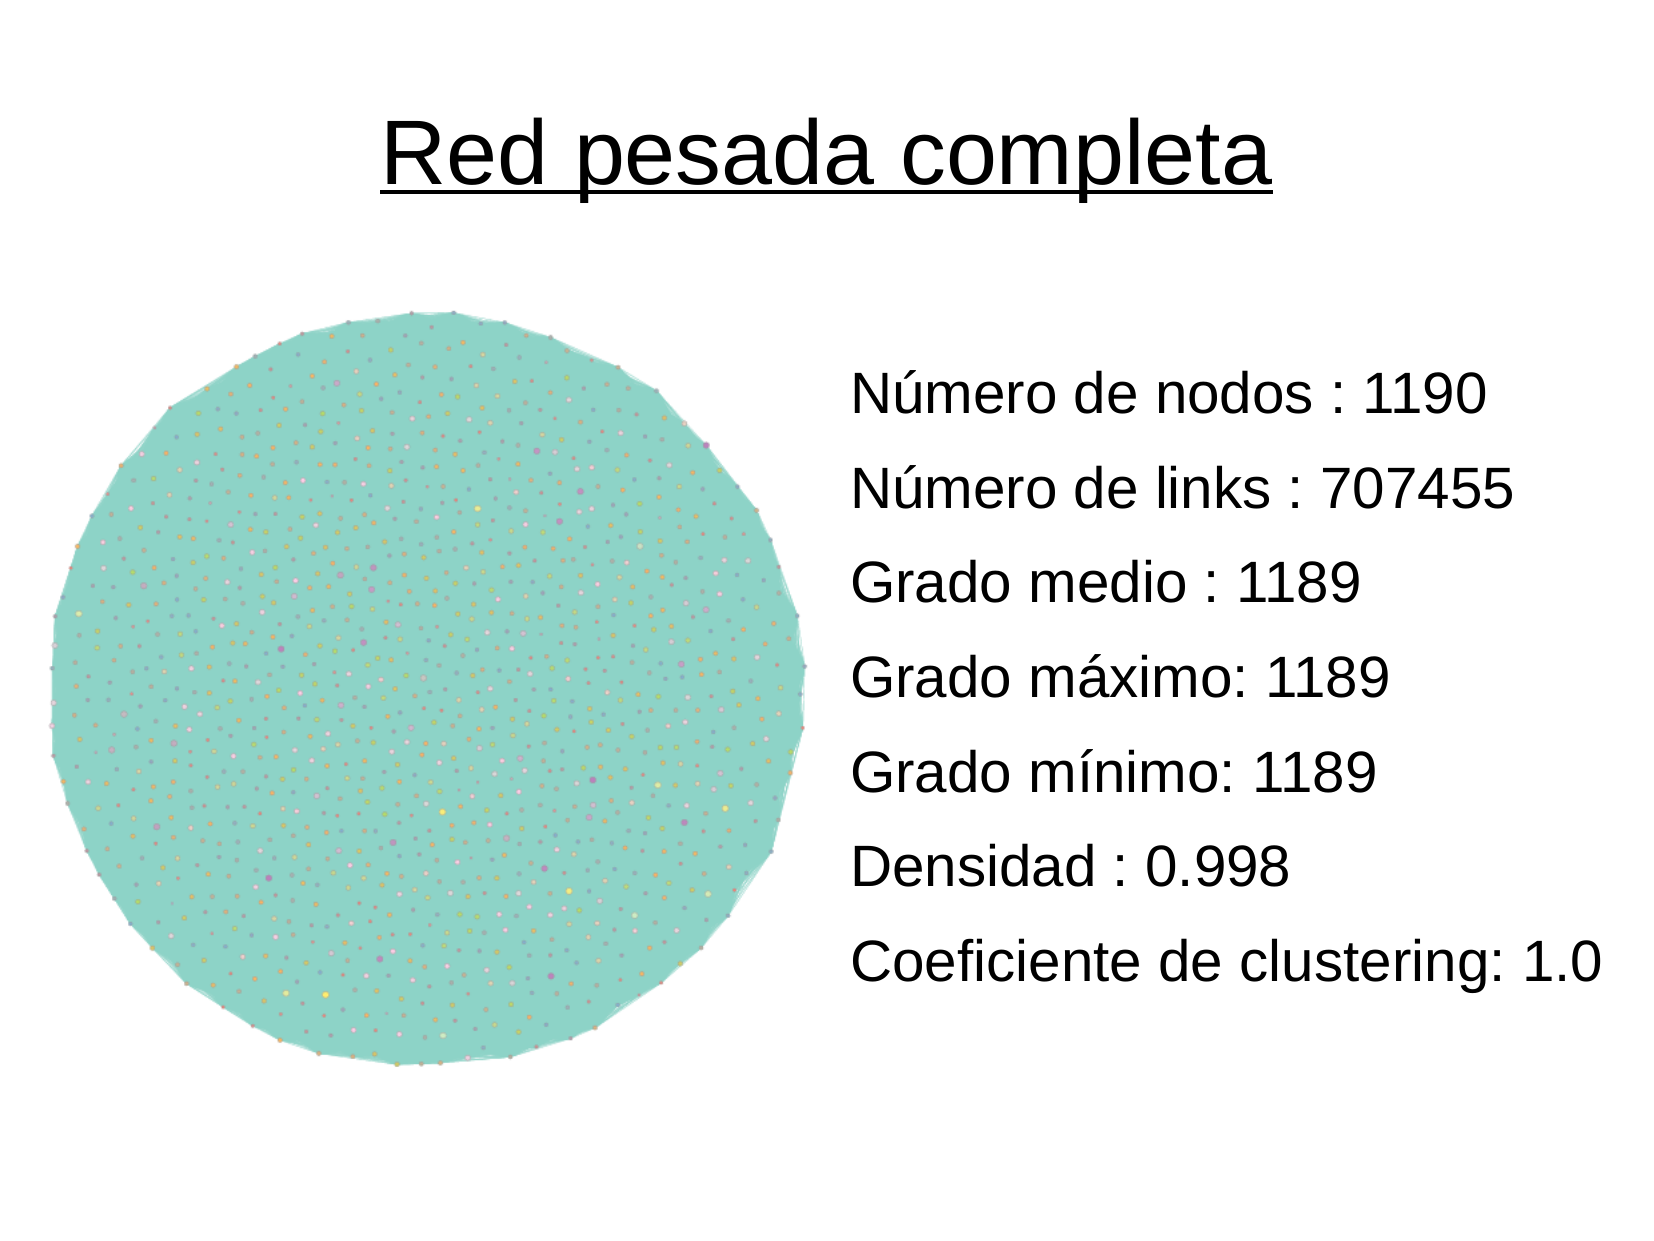

# Red pesada completa
Número de nodos : 1190
Número de links : 707455
Grado medio : 1189
Grado máximo: 1189
Grado mínimo: 1189
Densidad : 0.998
Coeficiente de clustering: 1.0